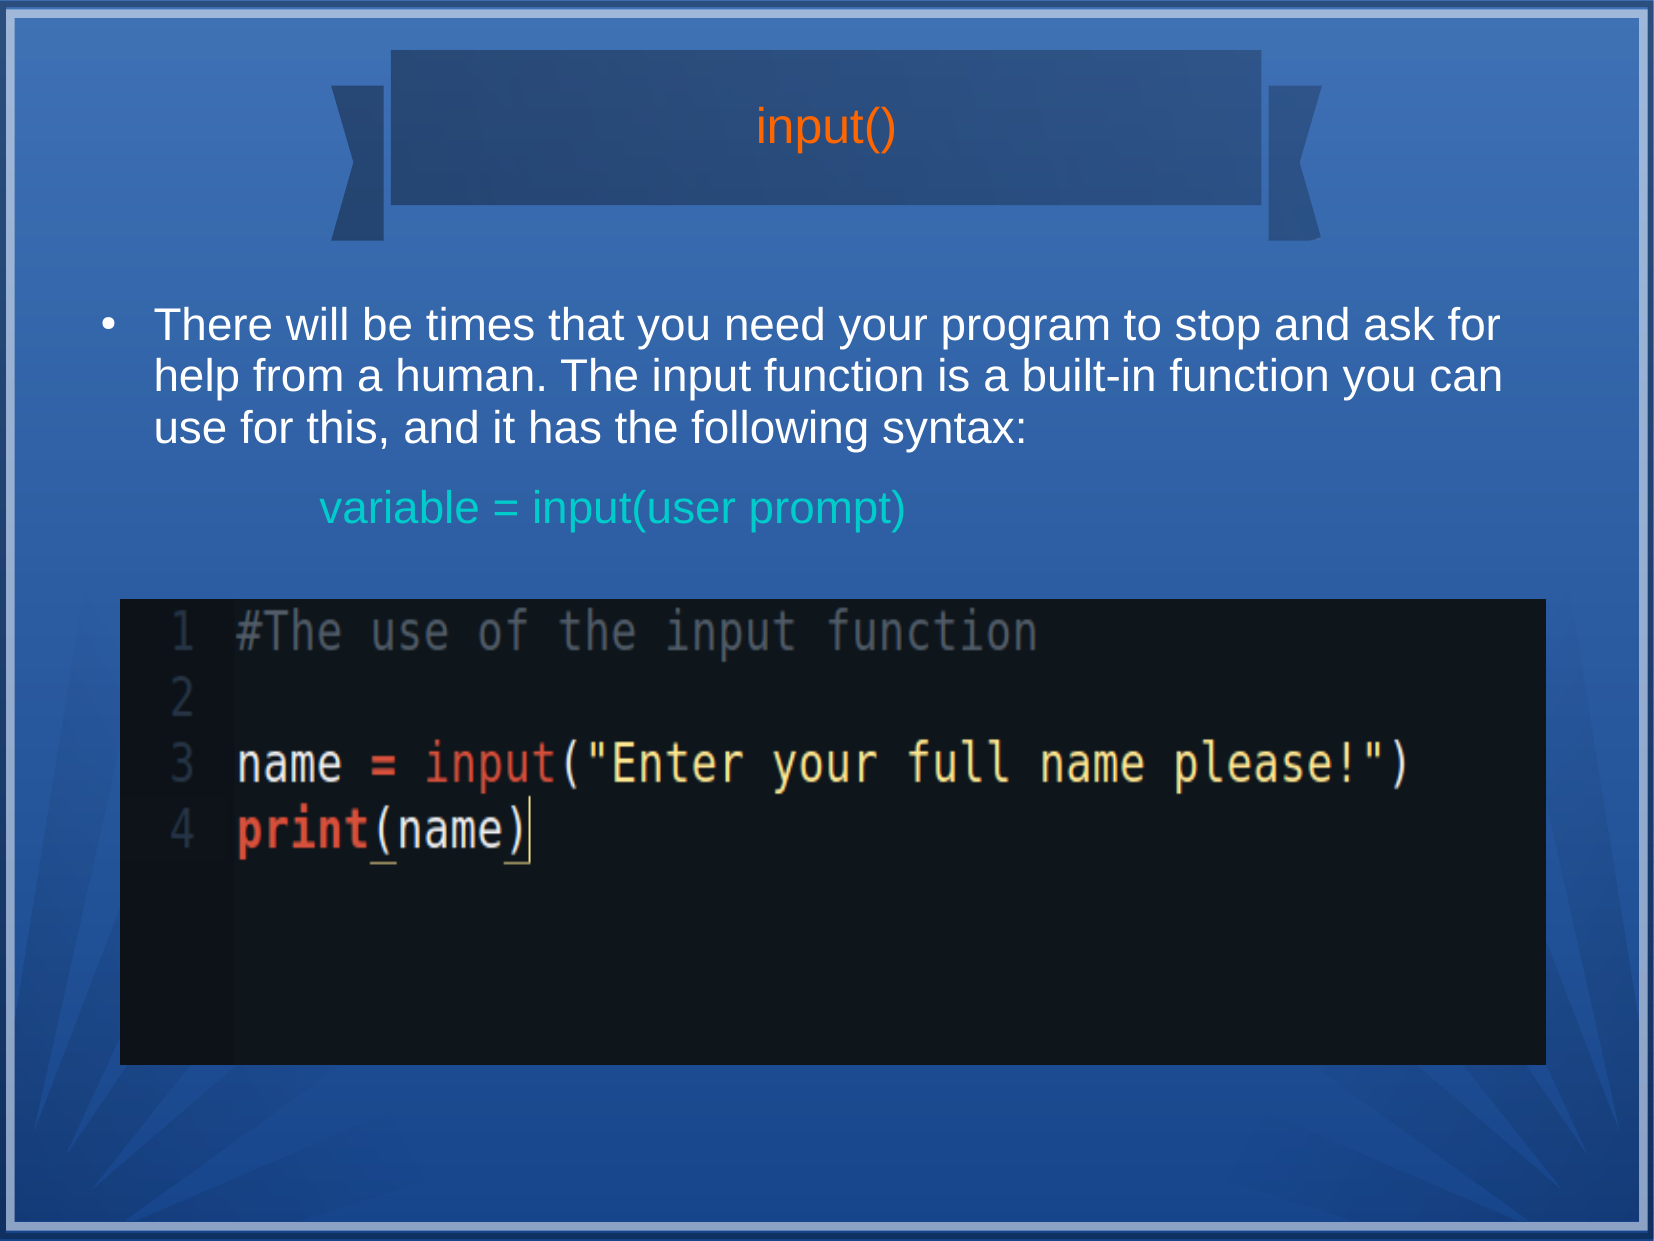

# input()
There will be times that you need your program to stop and ask for help from a human. The input function is a built-in function you can use for this, and it has the following syntax:
 variable = input(user prompt)